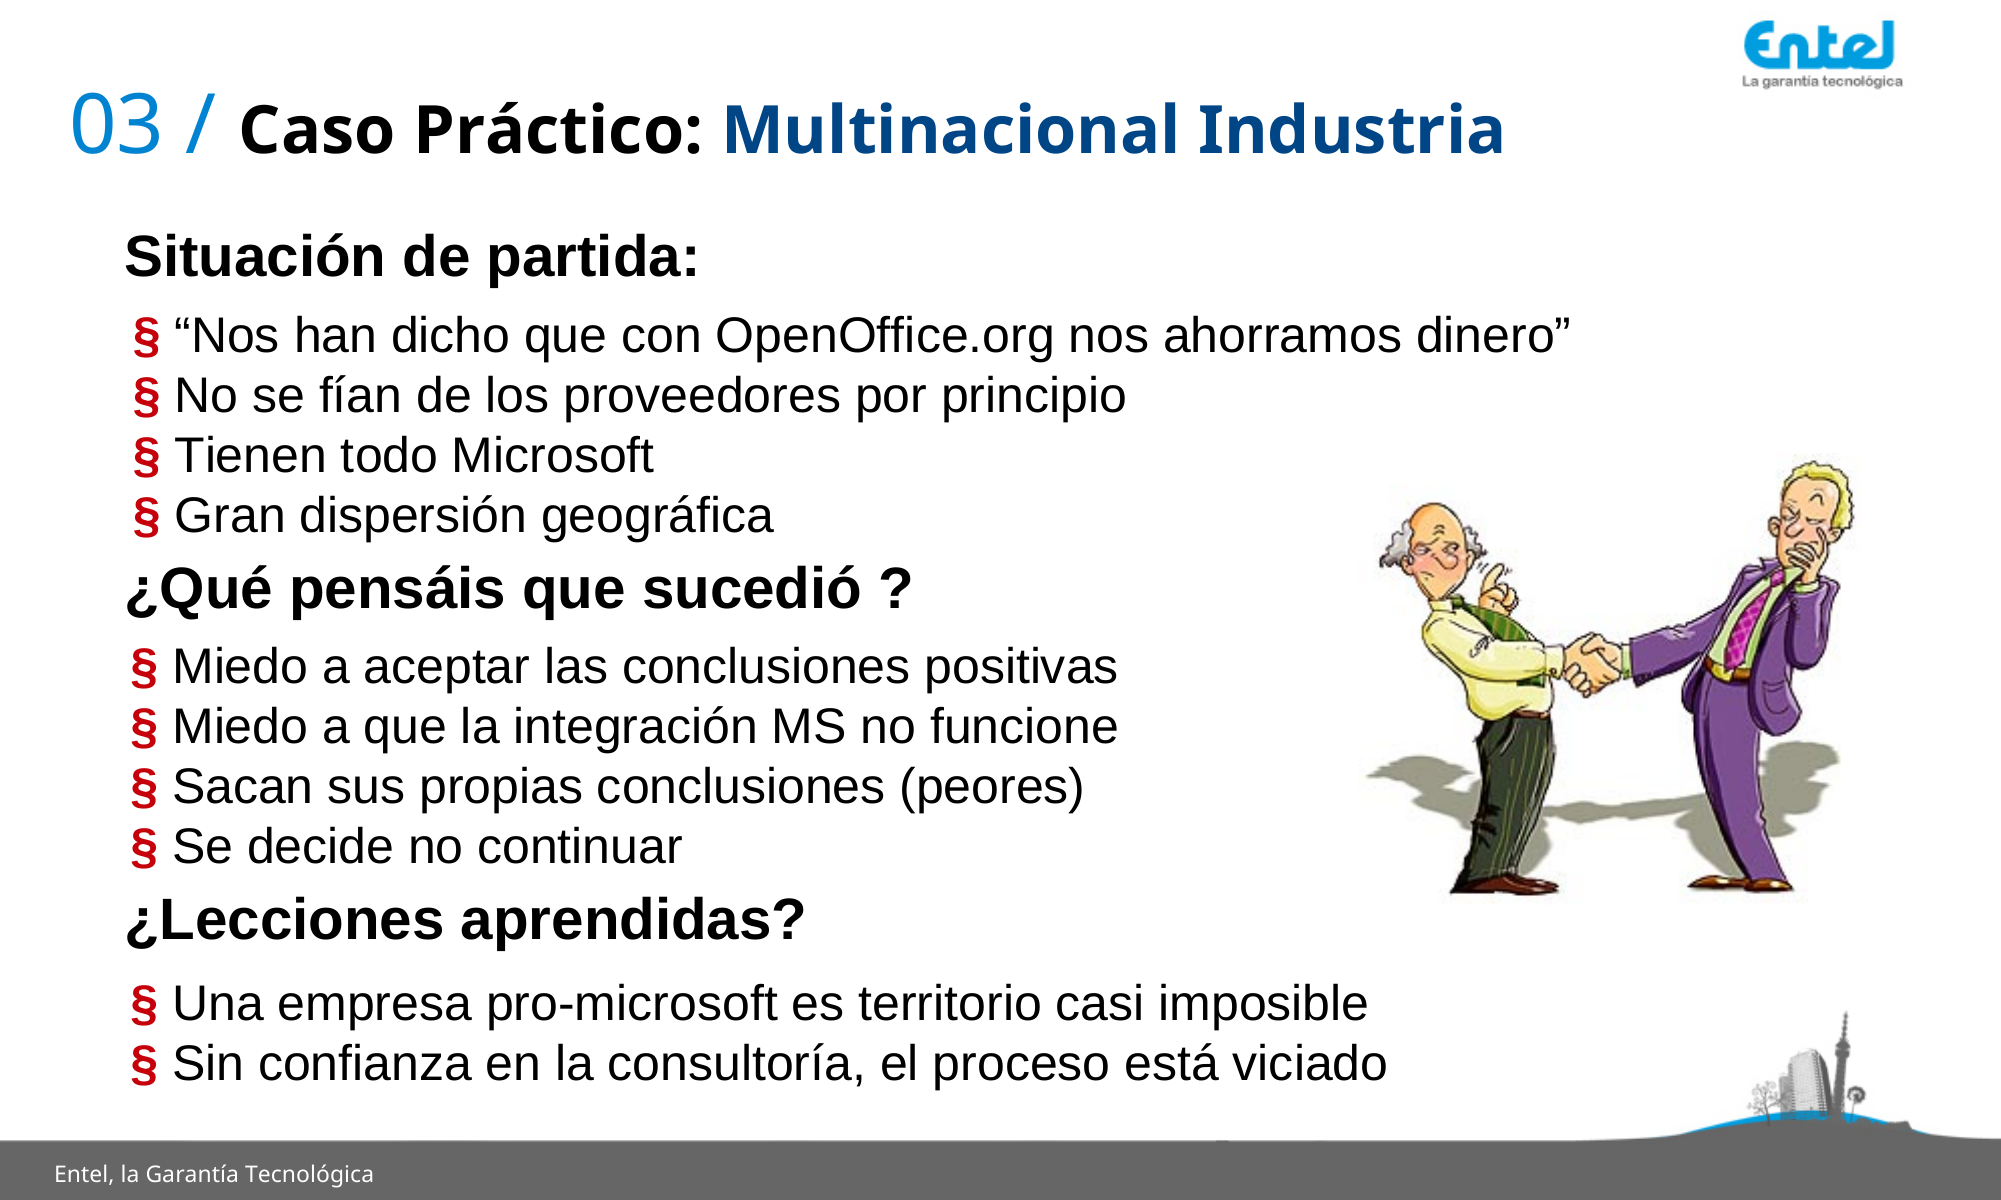

03 / Caso Práctico: Multinacional Industria
Situación de partida:
§ “Nos han dicho que con OpenOffice.org nos ahorramos dinero”
§ No se fían de los proveedores por principio
§ Tienen todo Microsoft
§ Gran dispersión geográfica
§ Miedo a aceptar las conclusiones positivas
§ Miedo a que la integración MS no funcione
§ Sacan sus propias conclusiones (peores)
§ Se decide no continuar
¿Qué pensáis que sucedió ?
¿Lecciones aprendidas?
§ Una empresa pro-microsoft es territorio casi imposible
§ Sin confianza en la consultoría, el proceso está viciado
Entel, la Garantía Tecnológica